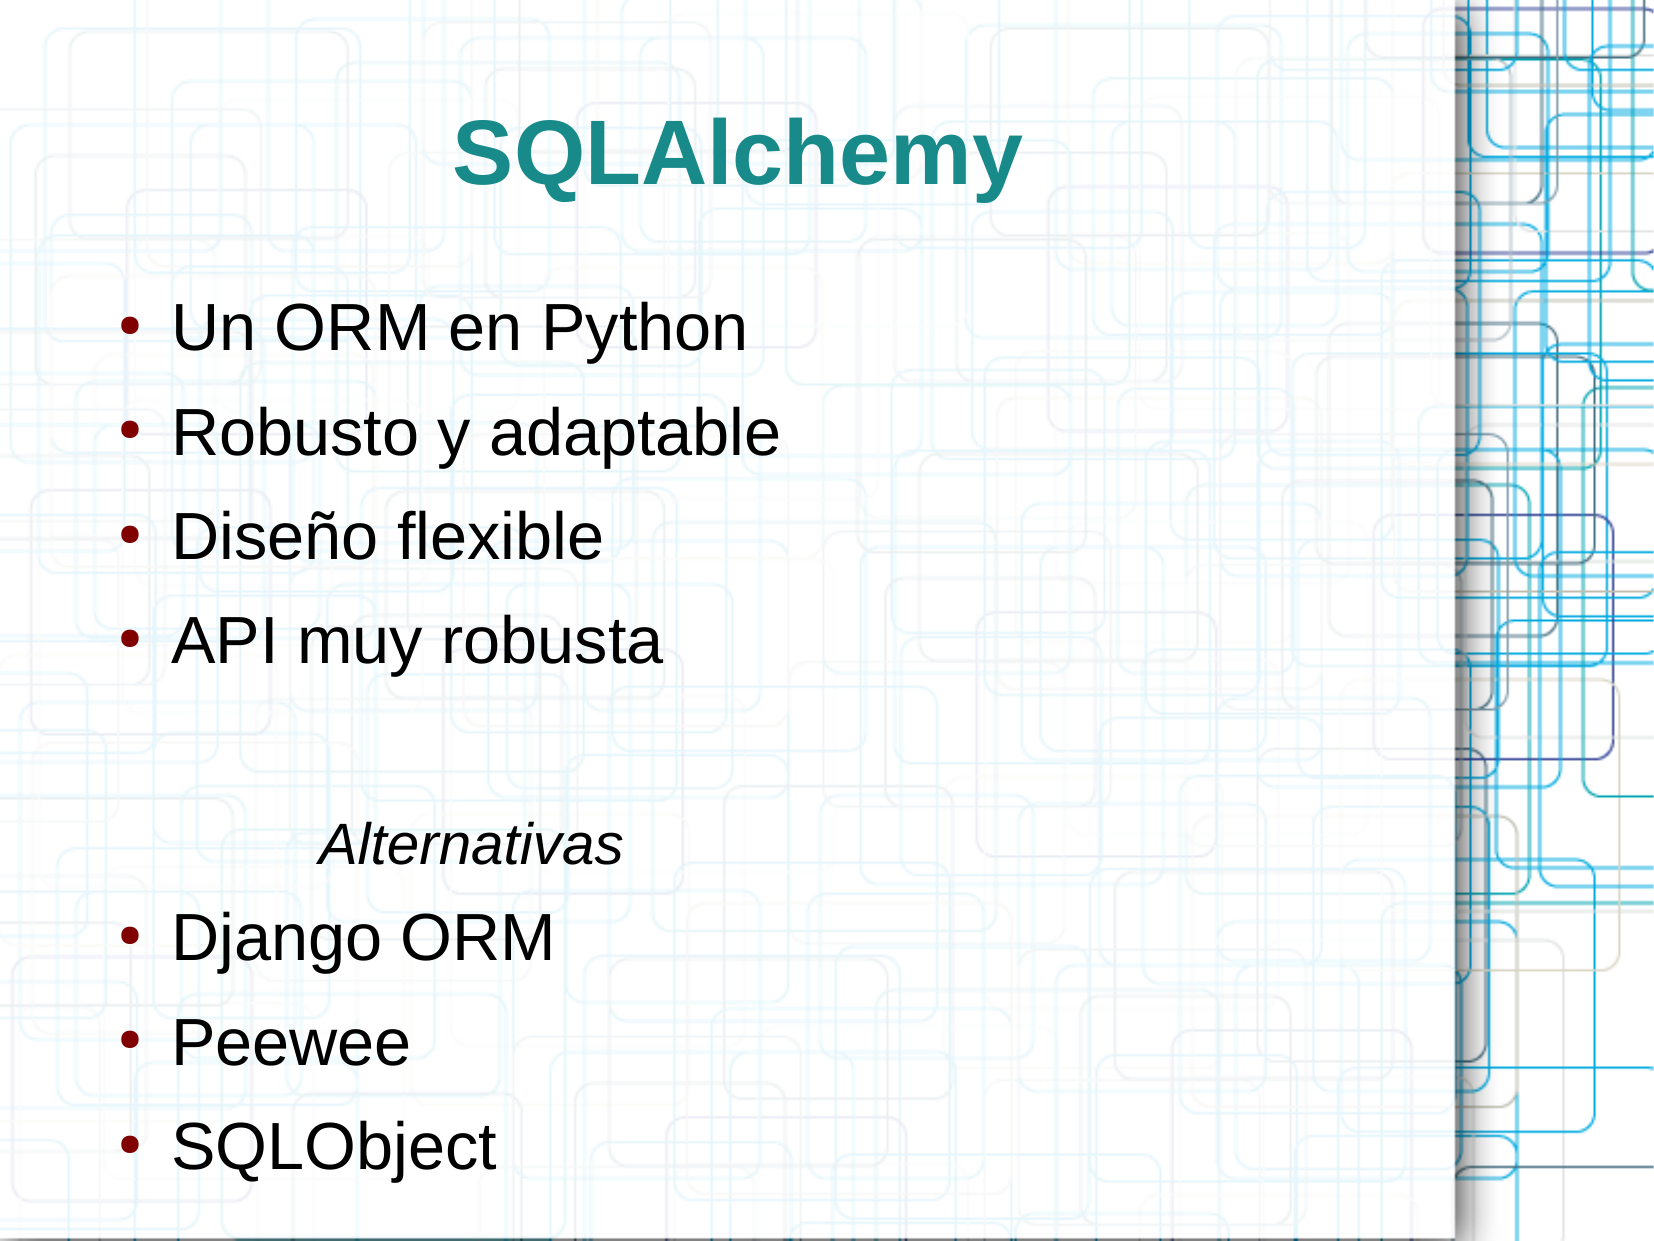

# SQLAlchemy
Un ORM en Python
Robusto y adaptable
Diseño flexible
API muy robusta
Alternativas
Django ORM
Peewee
SQLObject